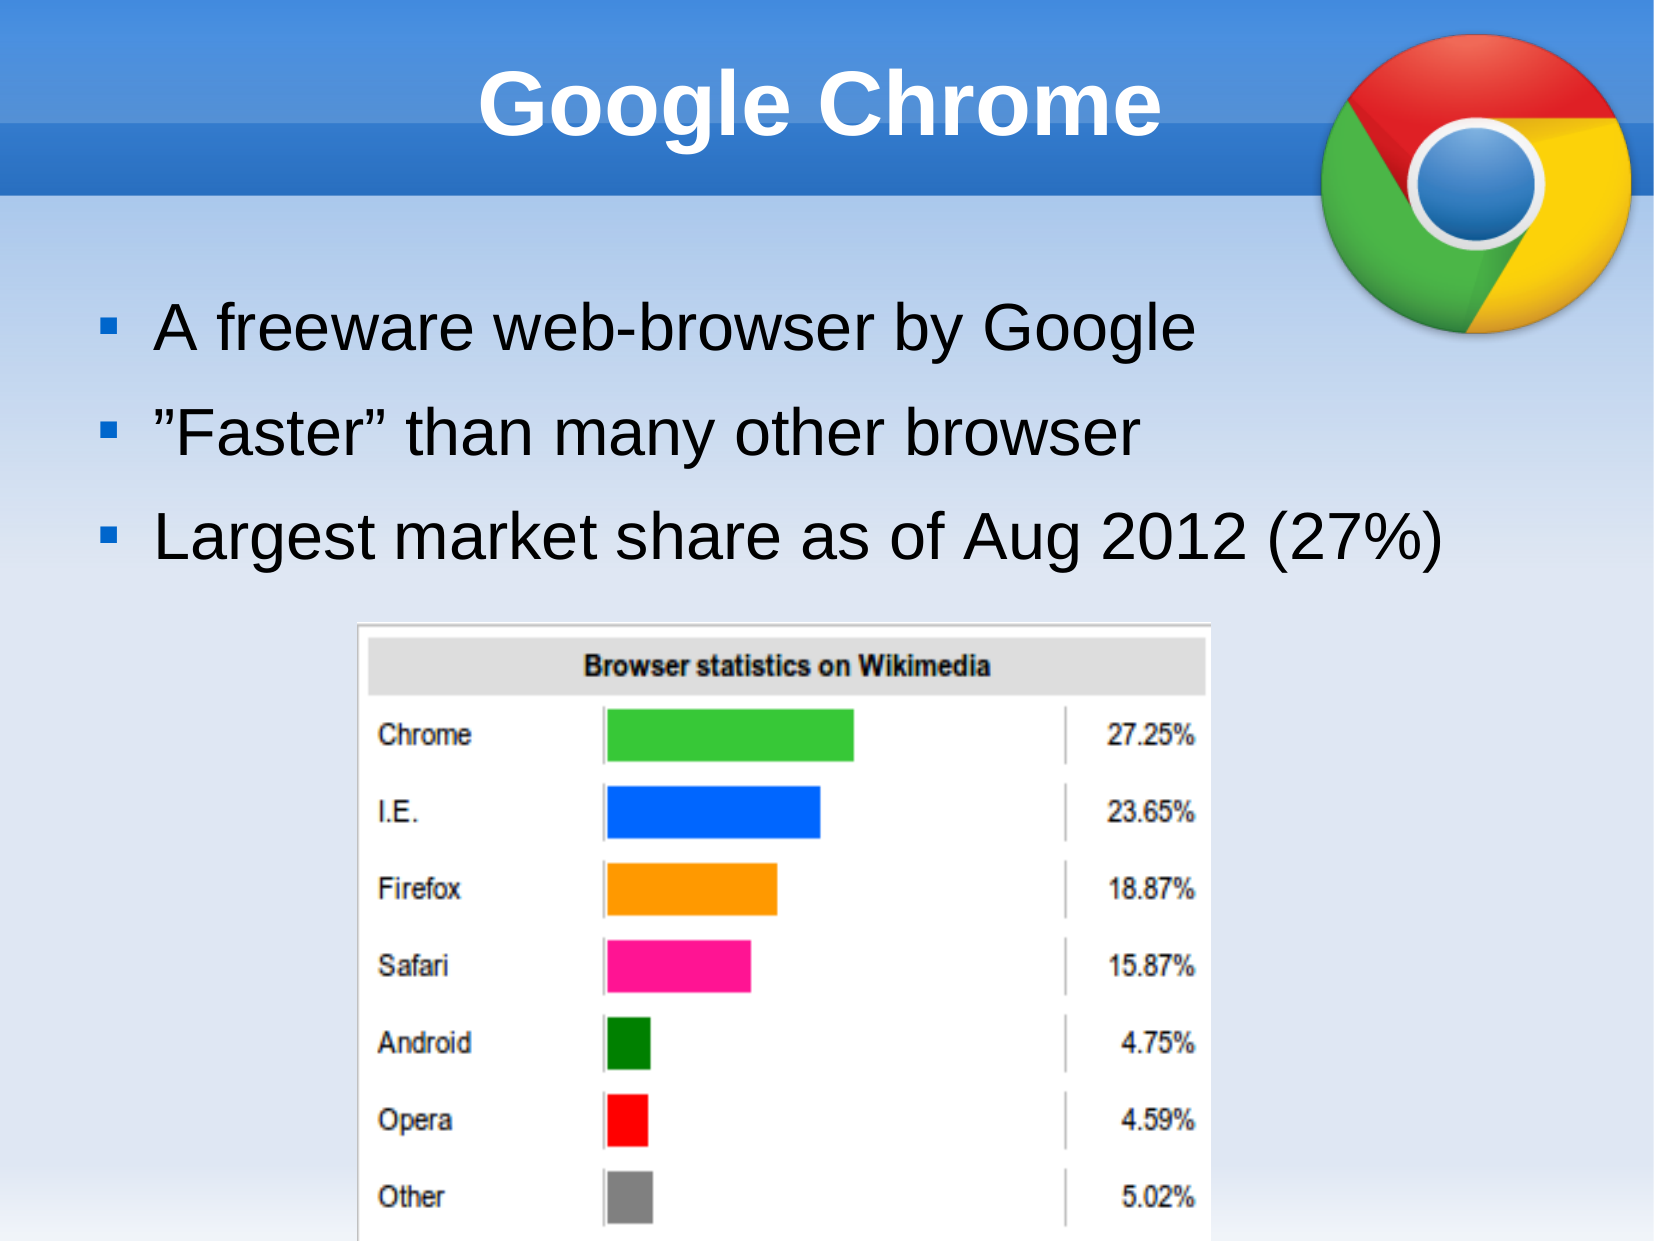

# Google Chrome
A freeware web-browser by Google
”Faster” than many other browser
Largest market share as of Aug 2012 (27%)